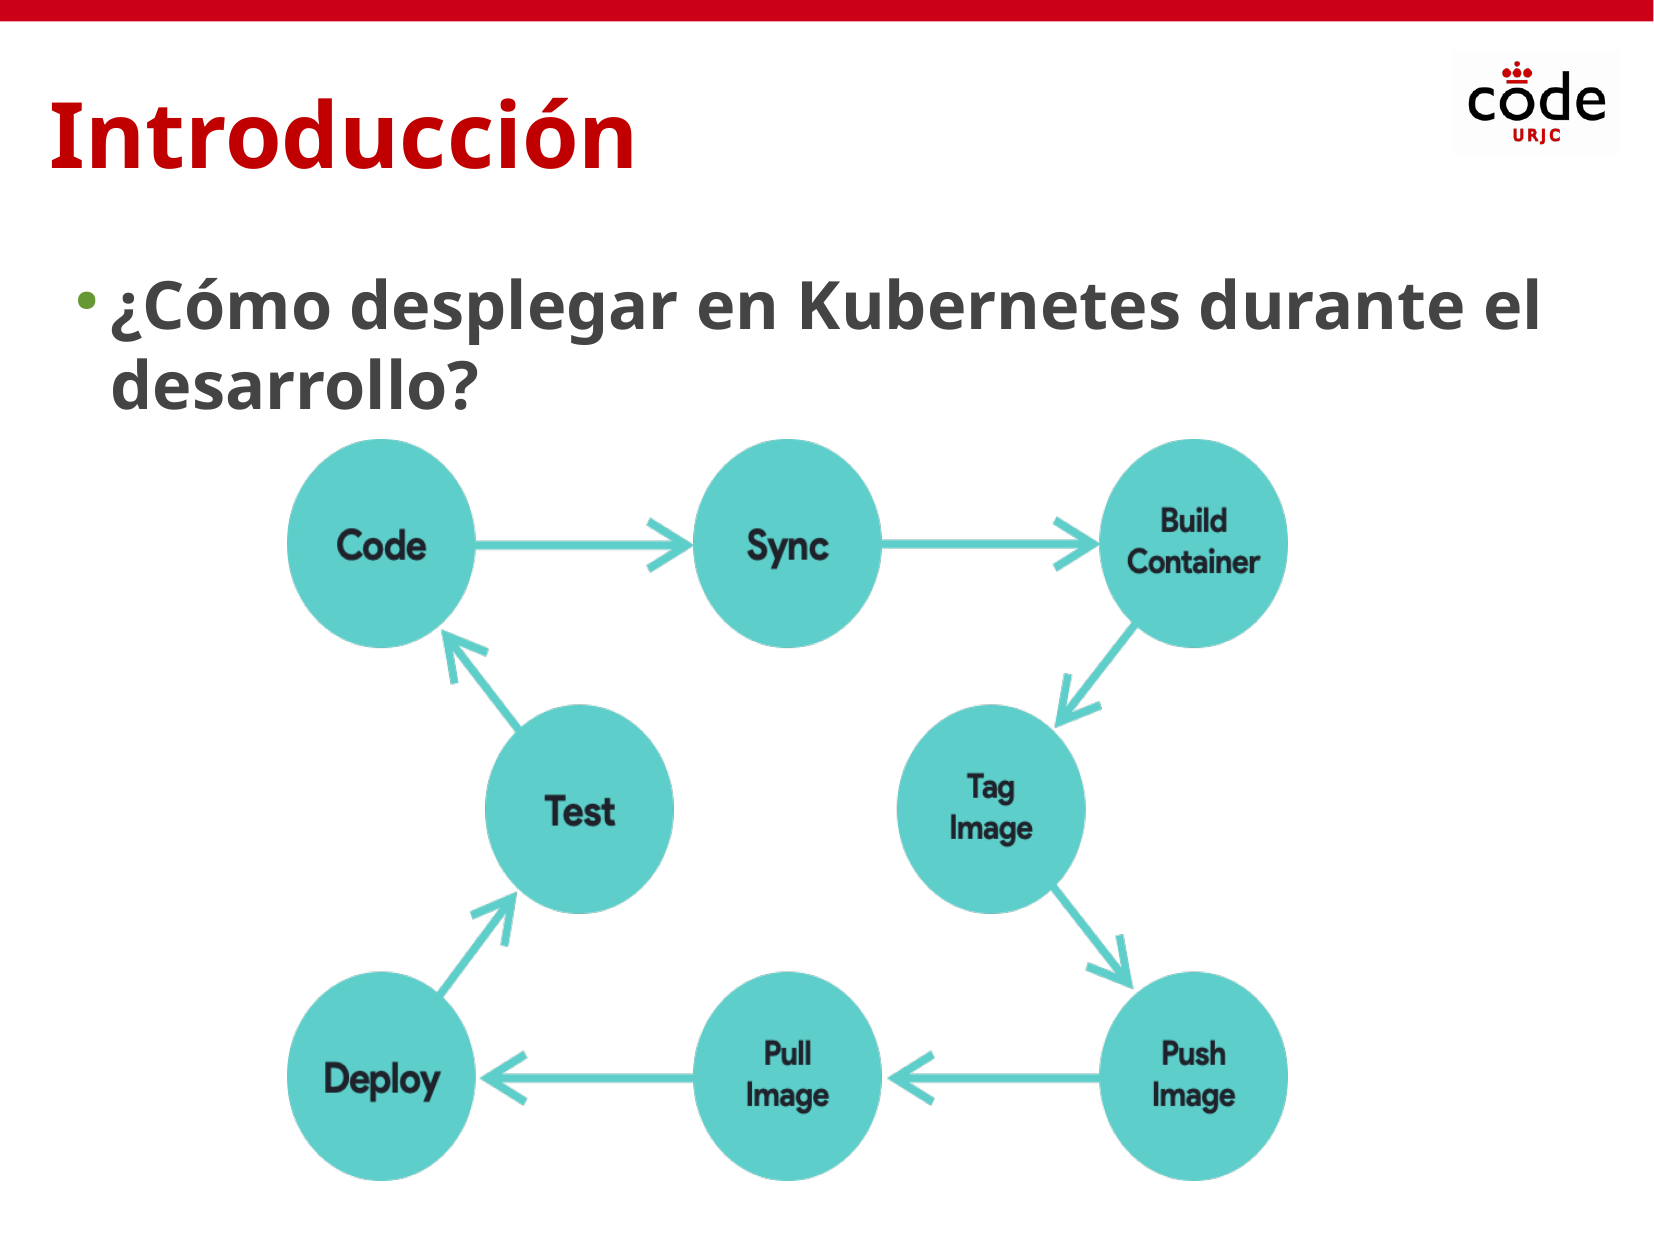

# Introducción
¿Cómo desplegar en Kubernetes durante el desarrollo?